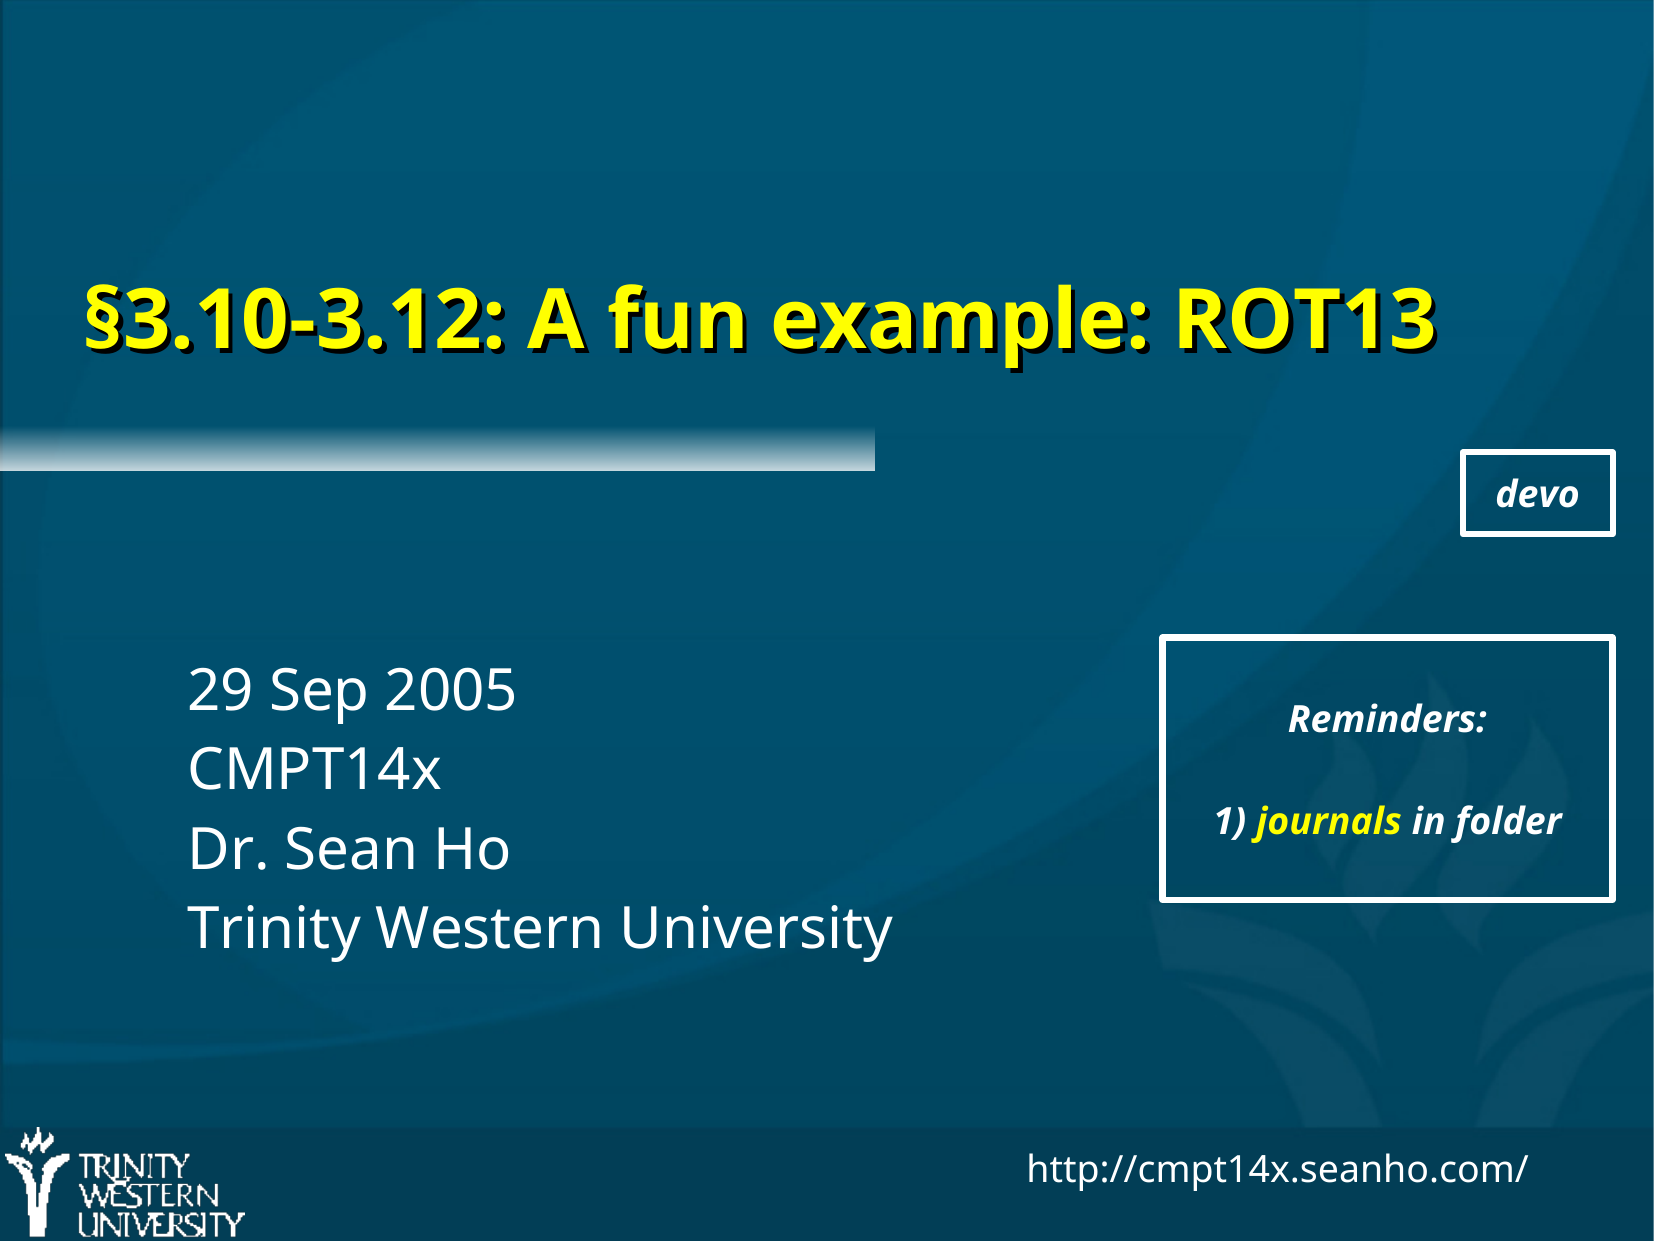

# §3.10-3.12: A fun example: ROT13
devo
29 Sep 2005
CMPT14x
Dr. Sean Ho
Trinity Western University
Reminders:
1) journals in folder
http://cmpt14x.seanho.com/